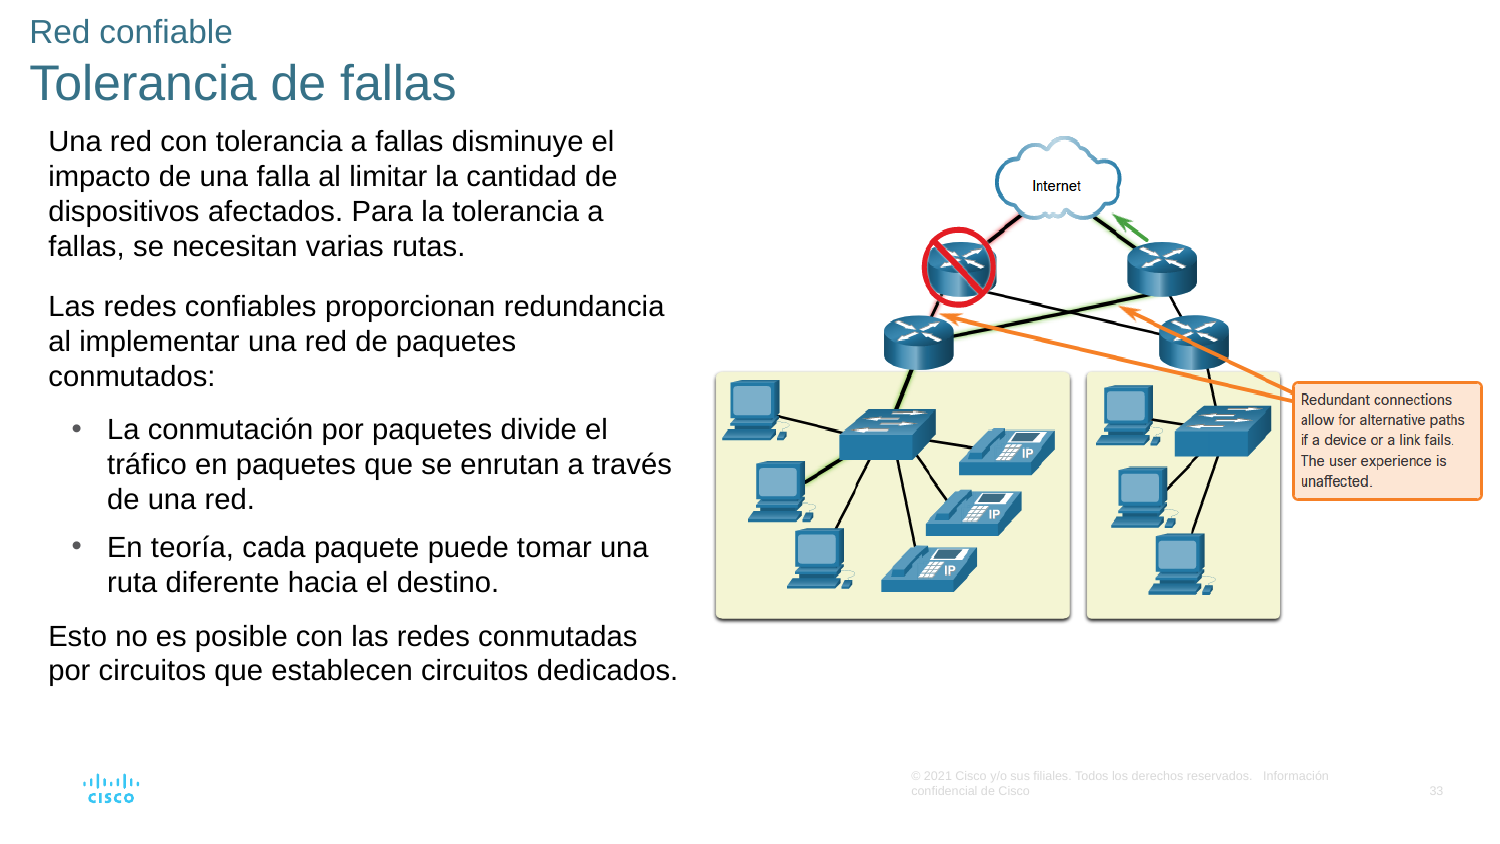

# Red confiable Tolerancia de fallas
Una red con tolerancia a fallas disminuye el impacto de una falla al limitar la cantidad de dispositivos afectados. Para la tolerancia a fallas, se necesitan varias rutas.
Las redes confiables proporcionan redundancia al implementar una red de paquetes conmutados:
La conmutación por paquetes divide el tráfico en paquetes que se enrutan a través de una red.
En teoría, cada paquete puede tomar una ruta diferente hacia el destino.
Esto no es posible con las redes conmutadas por circuitos que establecen circuitos dedicados.